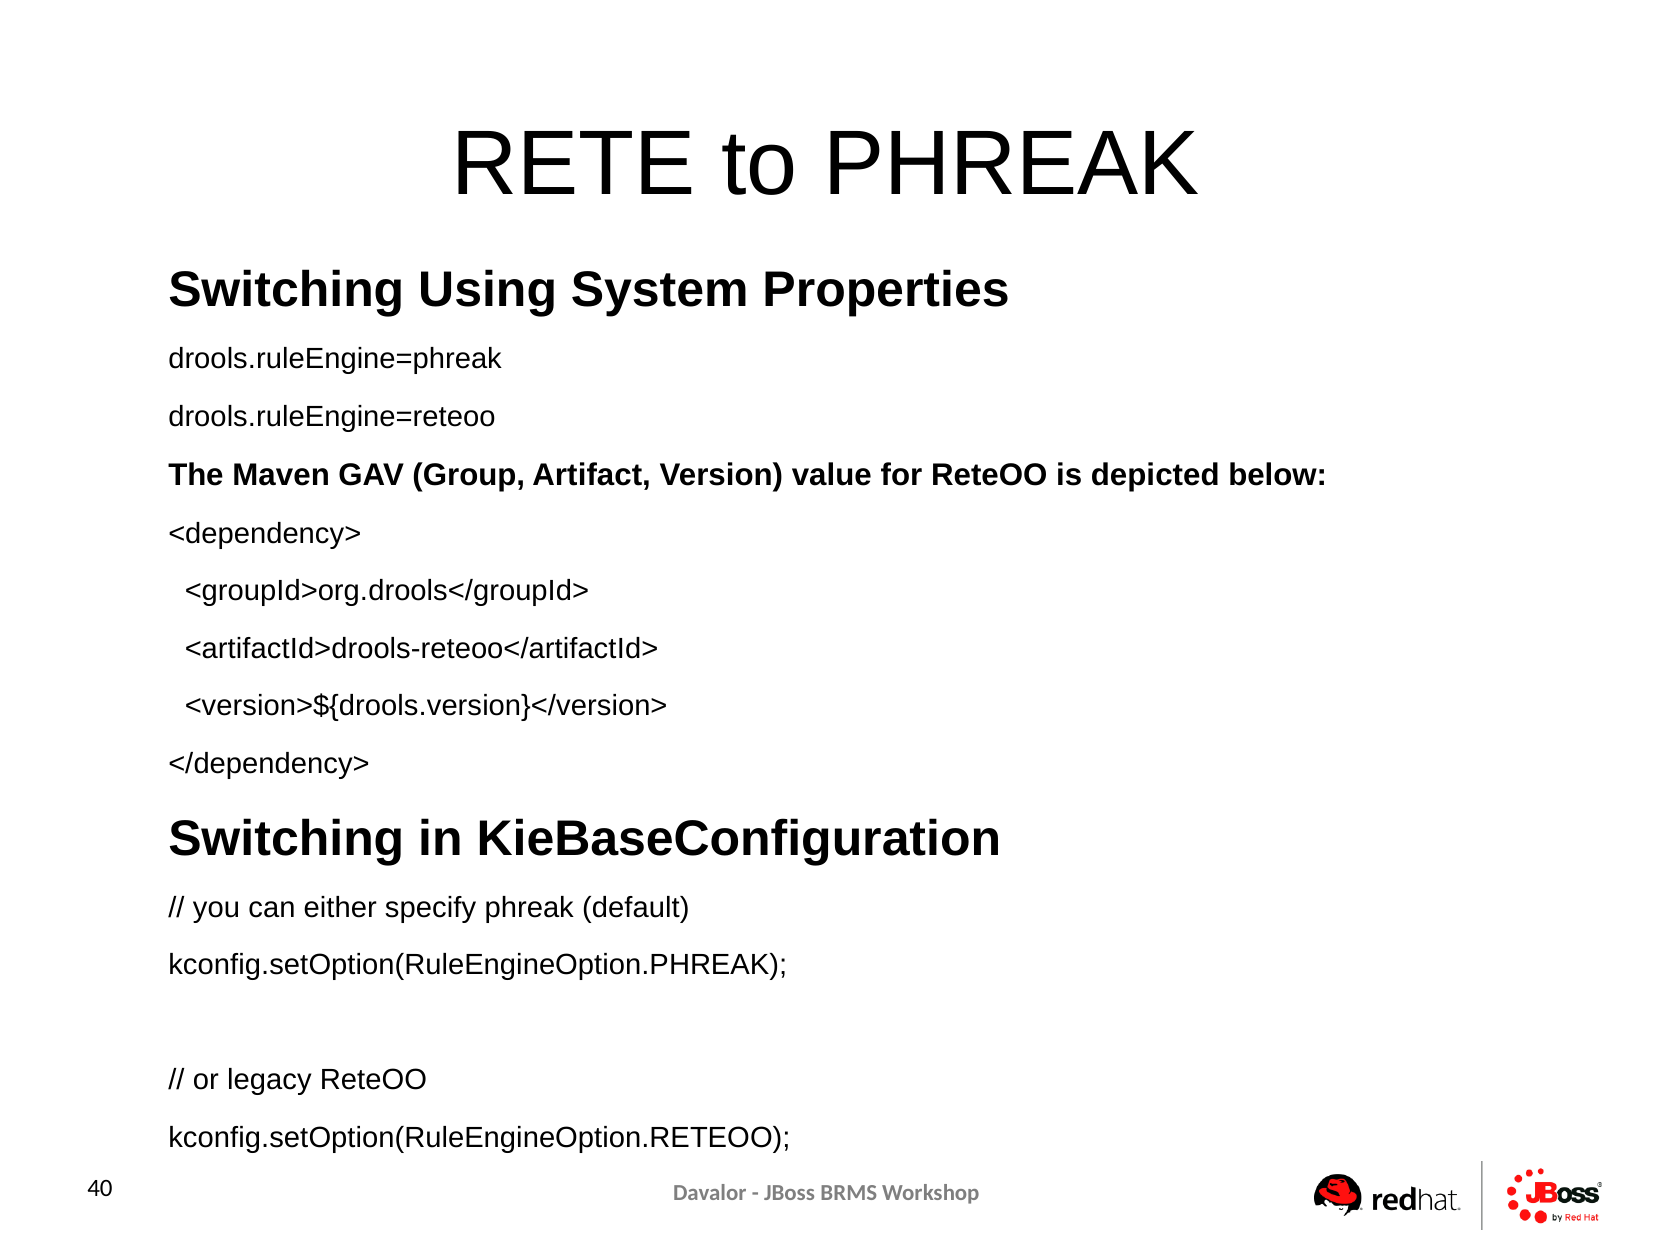

# RETE to PHREAK
Switching Using System Properties
drools.ruleEngine=phreak
drools.ruleEngine=reteoo
The Maven GAV (Group, Artifact, Version) value for ReteOO is depicted below:
<dependency>
​ <groupId>org.drools</groupId>
​ <artifactId>drools-reteoo</artifactId>
​ <version>${drools.version}</version>
​</dependency>
Switching in KieBaseConfiguration
// you can either specify phreak (default)
​kconfig.setOption(RuleEngineOption.PHREAK);
​
​// or legacy ReteOO
​kconfig.setOption(RuleEngineOption.RETEOO);
​